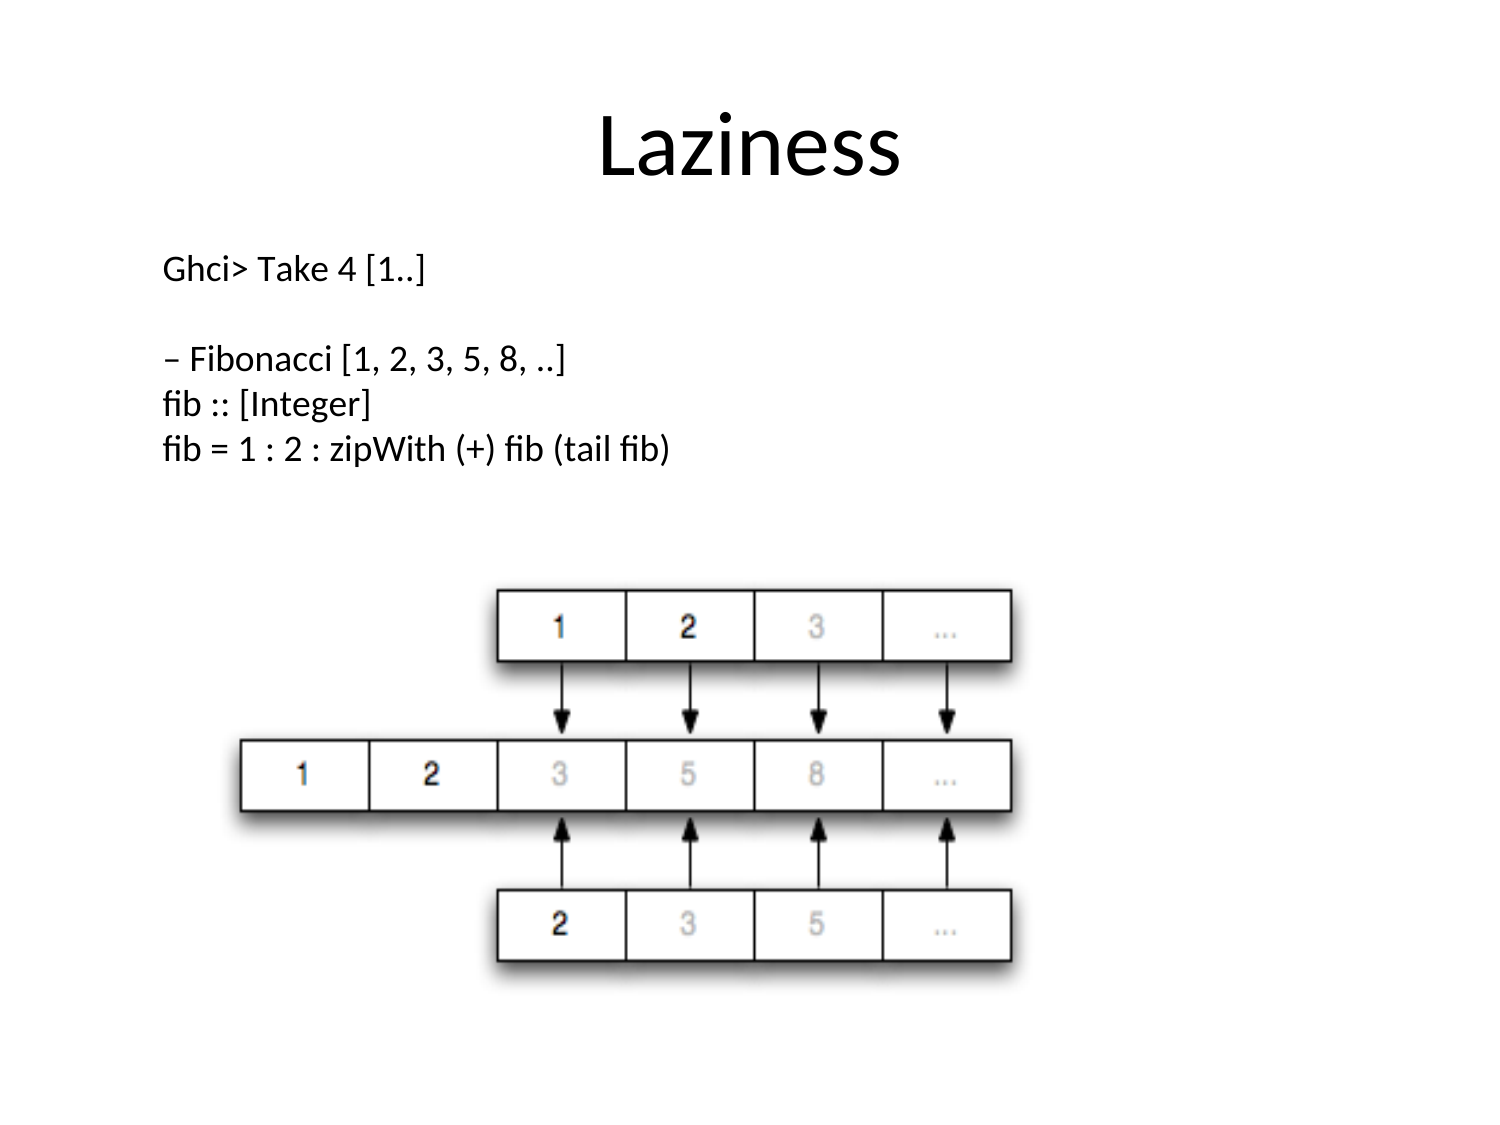

# Laziness
Ghci> Take 4 [1..]
– Fibonacci [1, 2, 3, 5, 8, ..]
fib :: [Integer]
fib = 1 : 2 : zipWith (+) fib (tail fib)